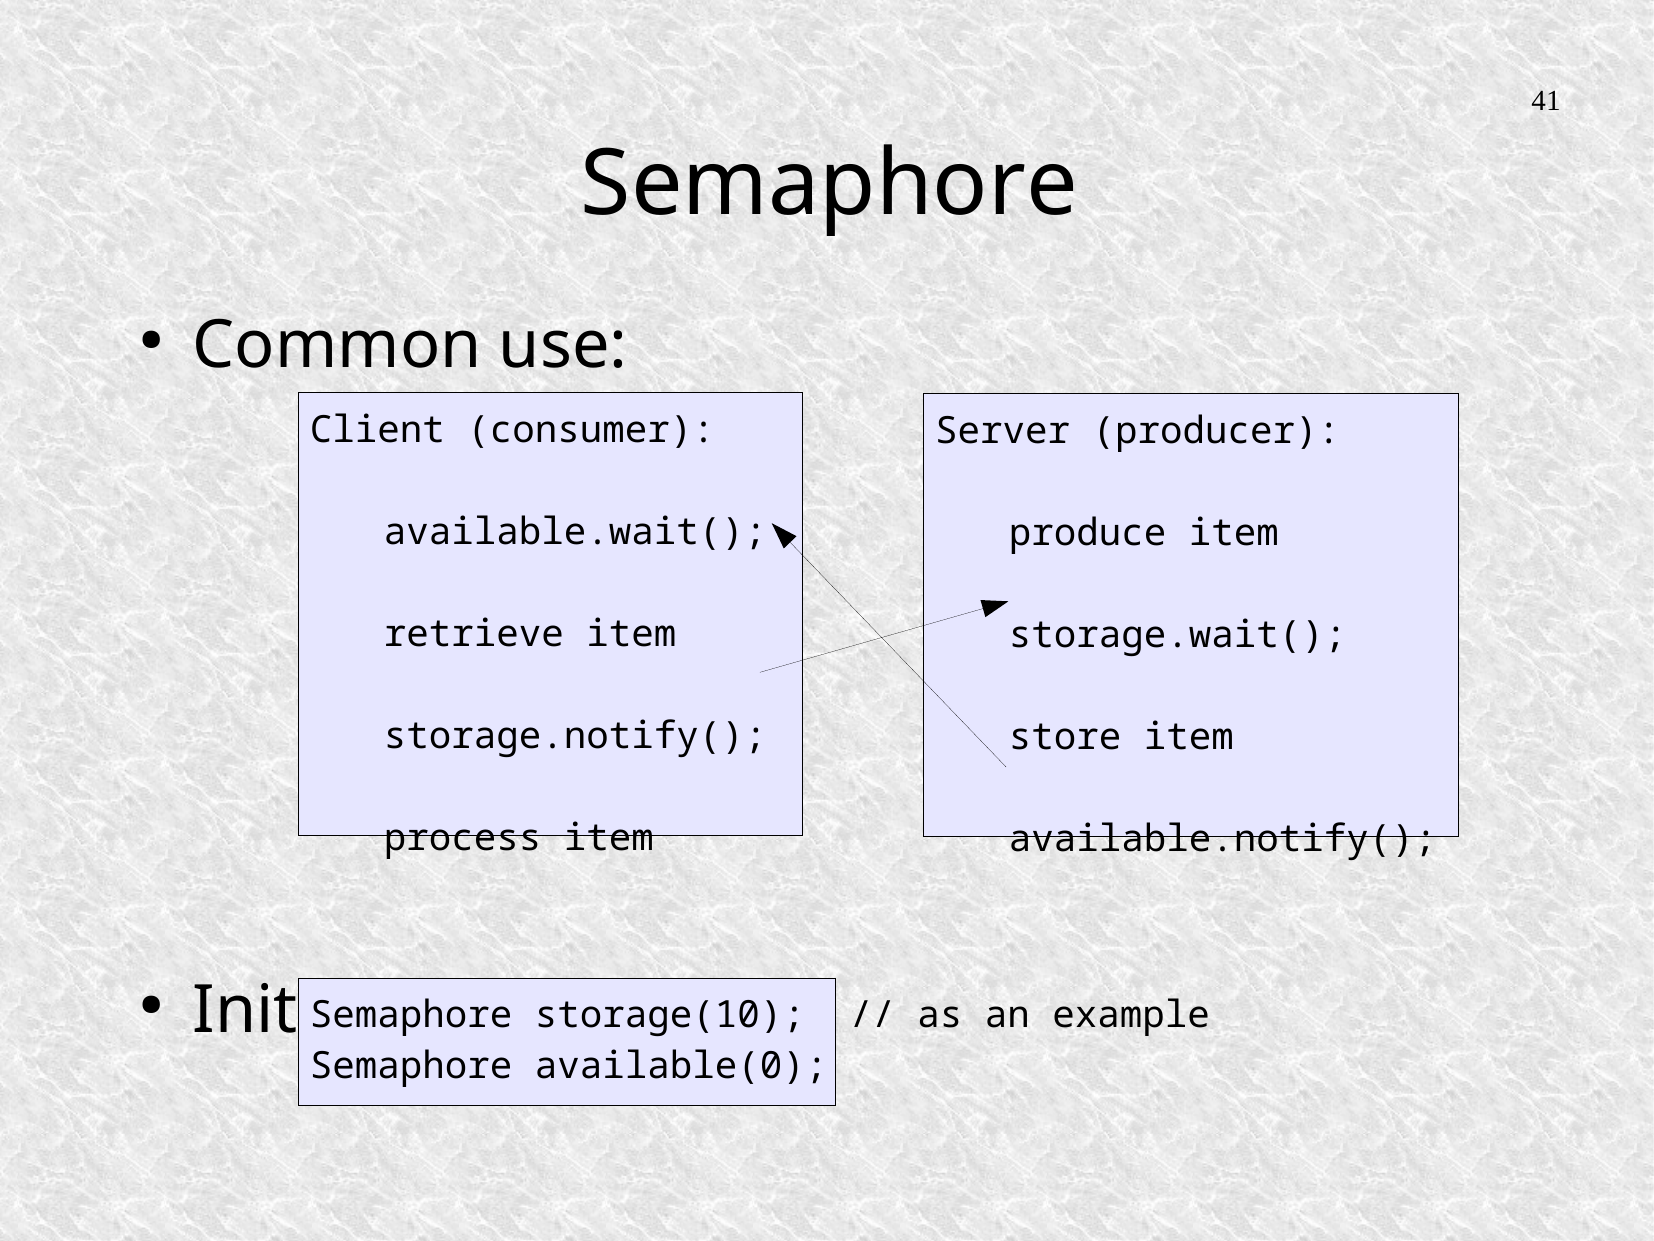

# Semaphore
41
Common use:
Initially:
Client (consumer):
	available.wait();
	retrieve item
	storage.notify();
	process item
Server (producer):
	produce item
	storage.wait();
	store item
	available.notify();
Semaphore storage(10); // as an example
Semaphore available(0);